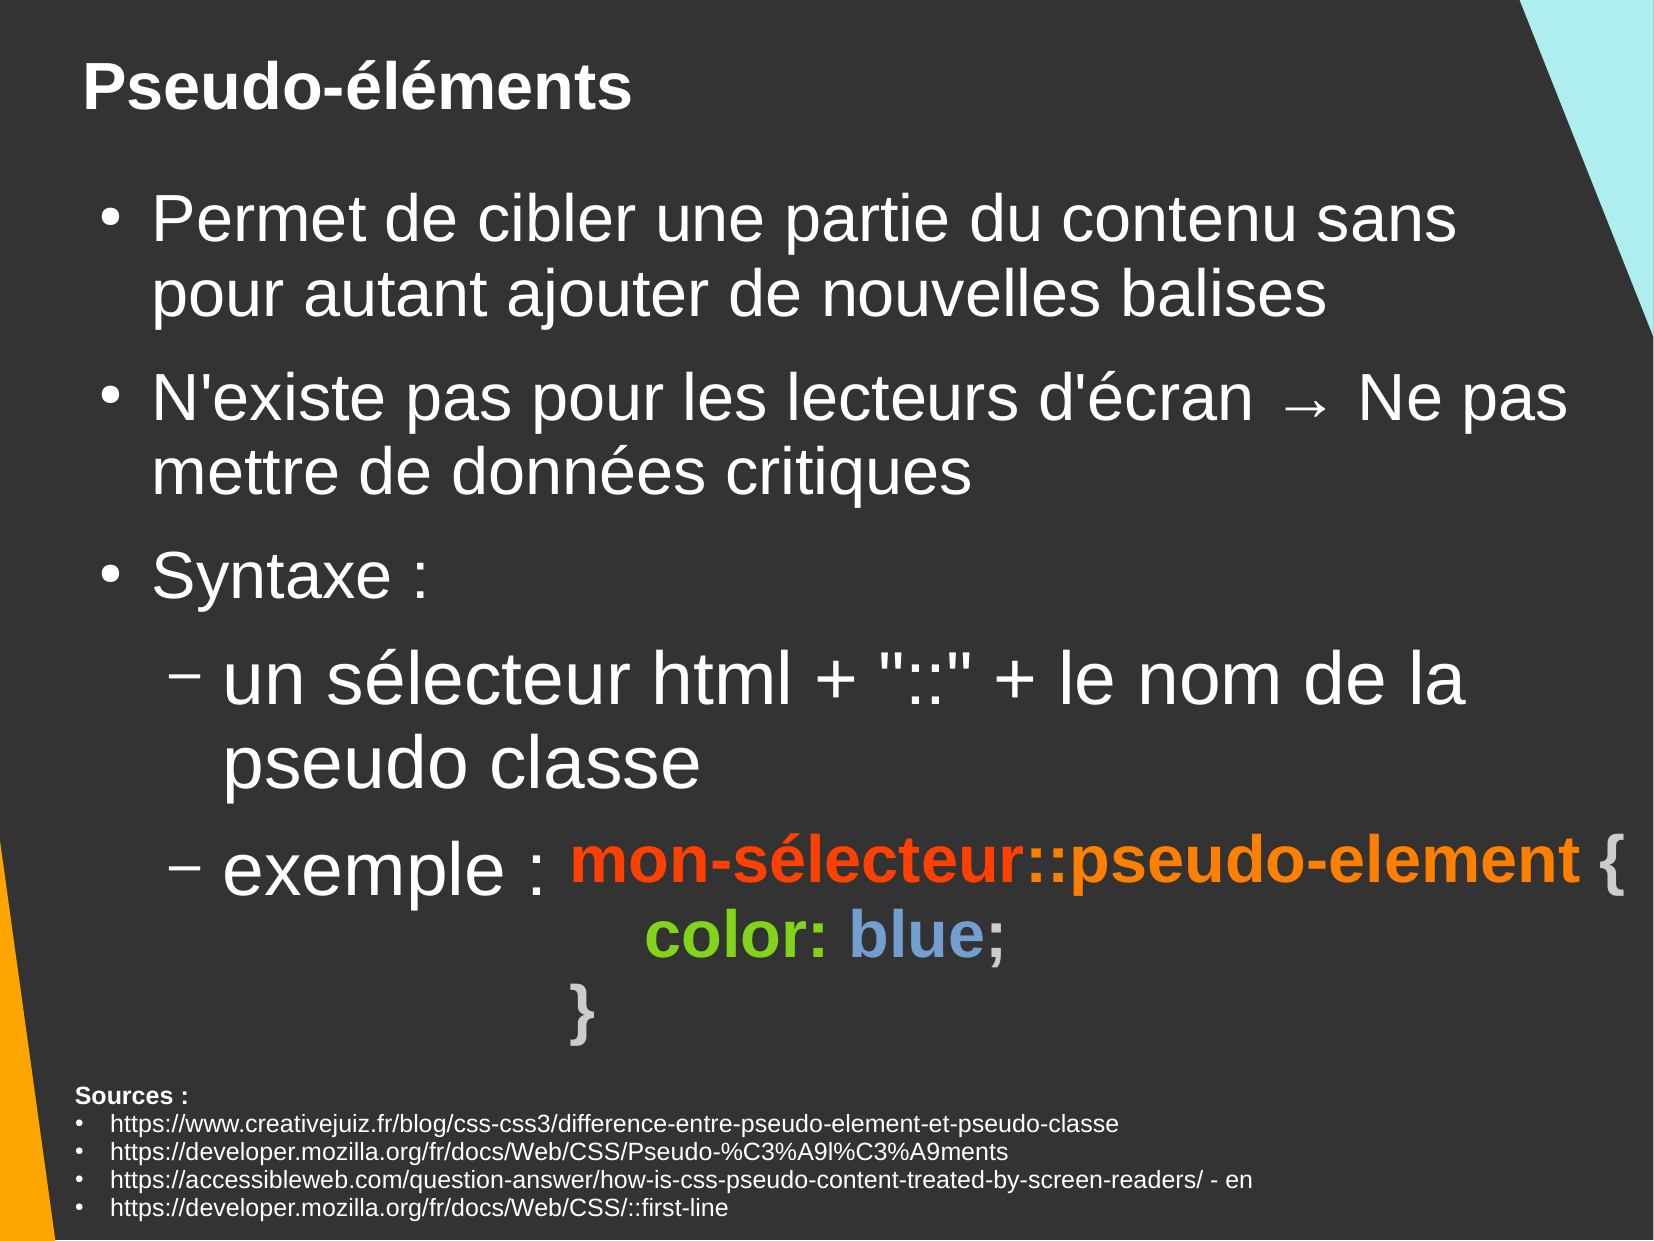

# Pseudo-éléments
Permet de cibler une partie du contenu sans pour autant ajouter de nouvelles balises
N'existe pas pour les lecteurs d'écran → Ne pas mettre de données critiques
Syntaxe :
un sélecteur html + "::" + le nom de la pseudo classe
exemple :
mon-sélecteur::pseudo-element {
	color: blue;
}
Sources :
https://www.creativejuiz.fr/blog/css-css3/difference-entre-pseudo-element-et-pseudo-classe
https://developer.mozilla.org/fr/docs/Web/CSS/Pseudo-%C3%A9l%C3%A9ments
https://accessibleweb.com/question-answer/how-is-css-pseudo-content-treated-by-screen-readers/ - en
https://developer.mozilla.org/fr/docs/Web/CSS/::first-line